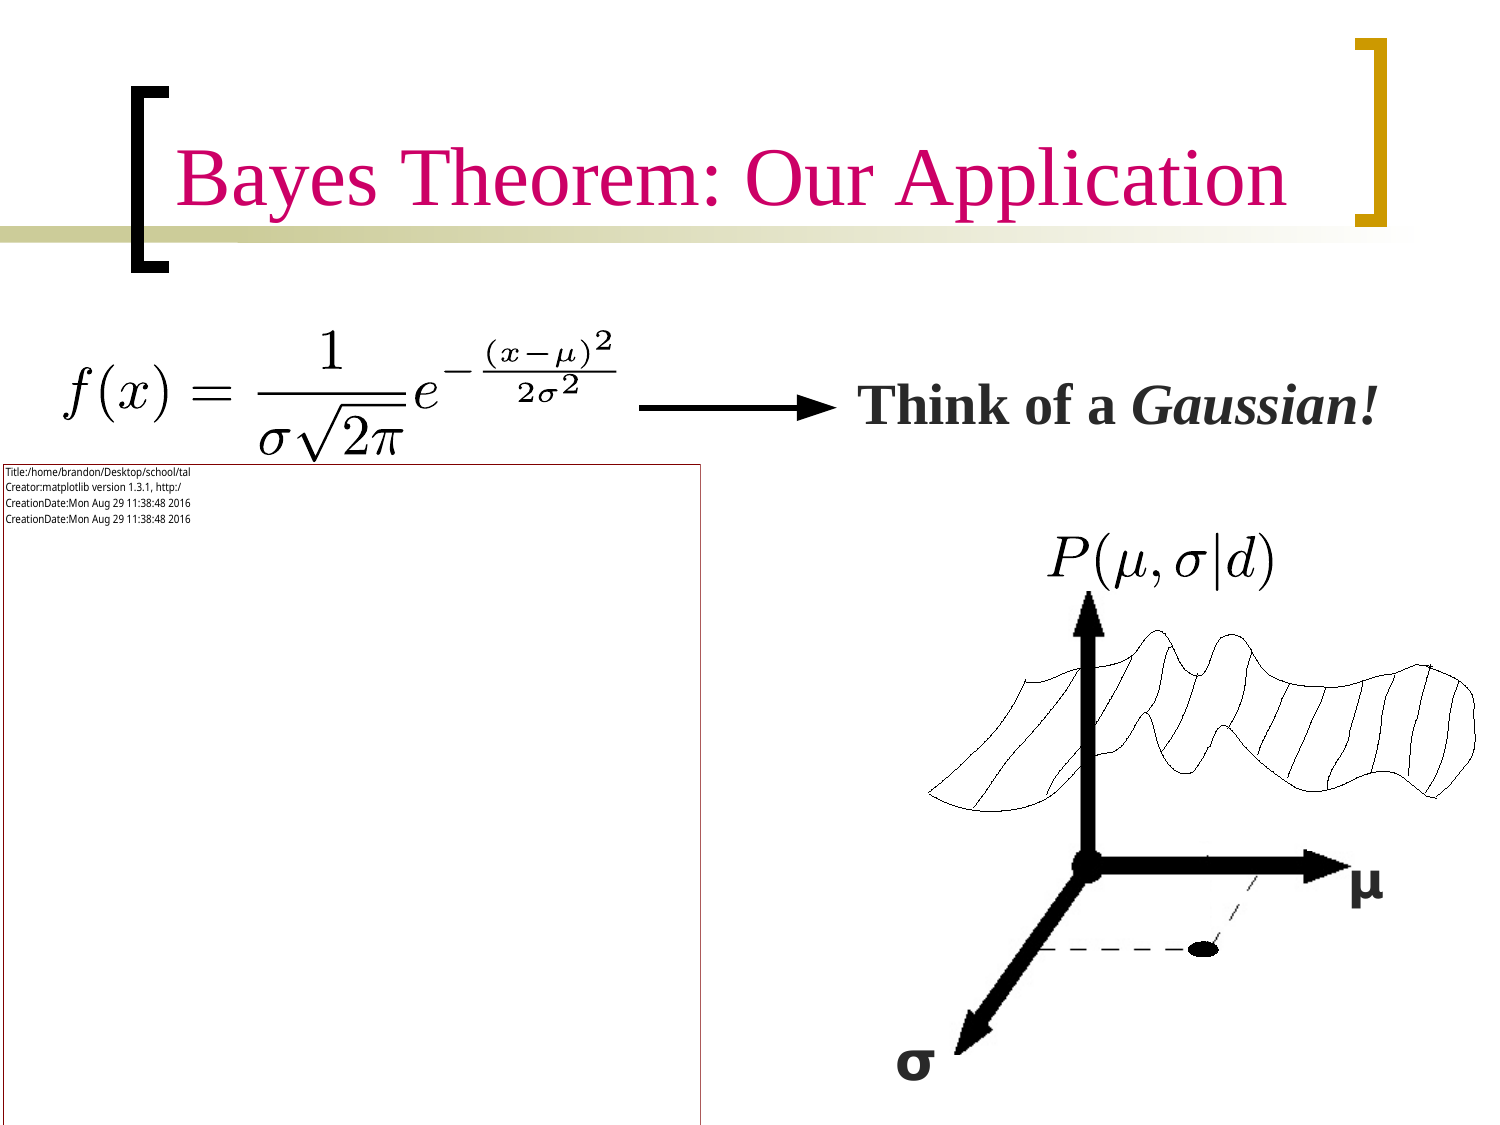

# Bayes Theorem: Our Application
Think of a Gaussian!
μ
σ